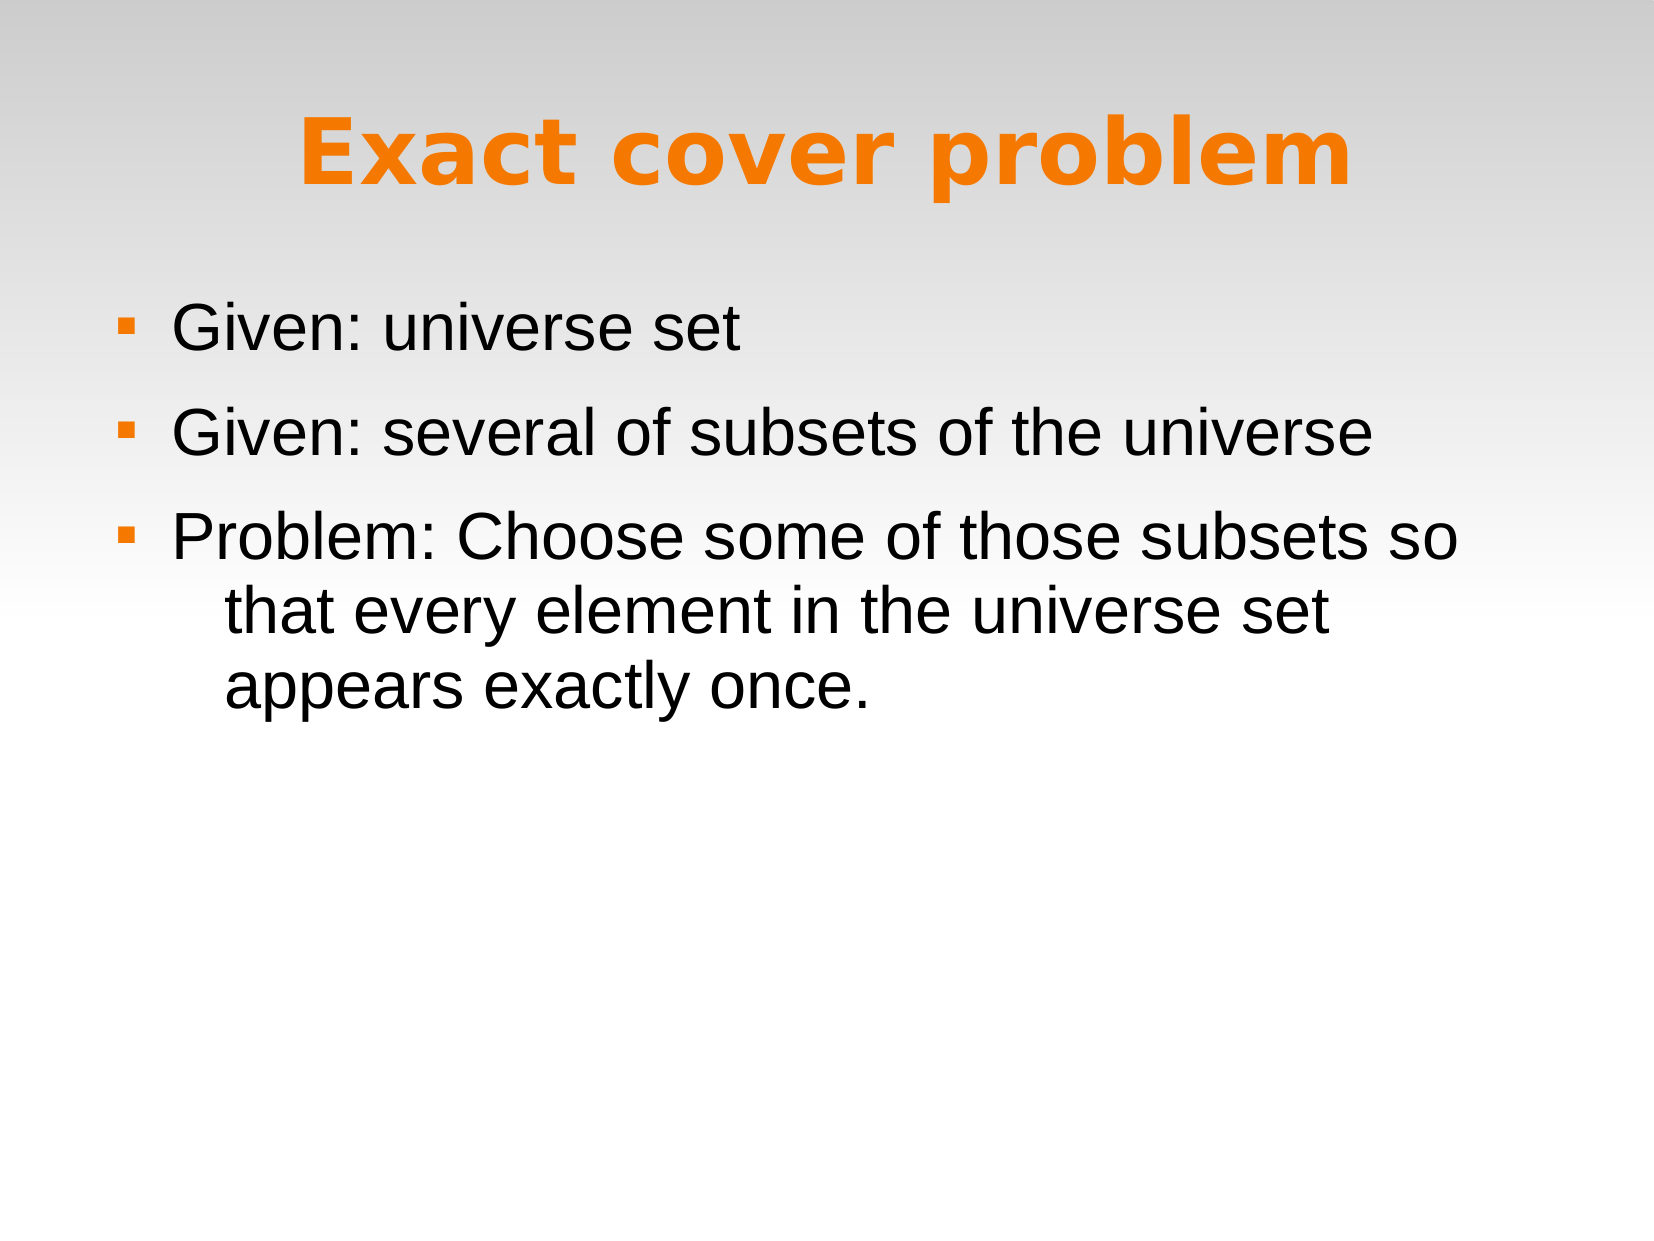

# Exact cover problem
Given: universe set
Given: several of subsets of the universe
Problem: Choose some of those subsets so that every element in the universe set appears exactly once.